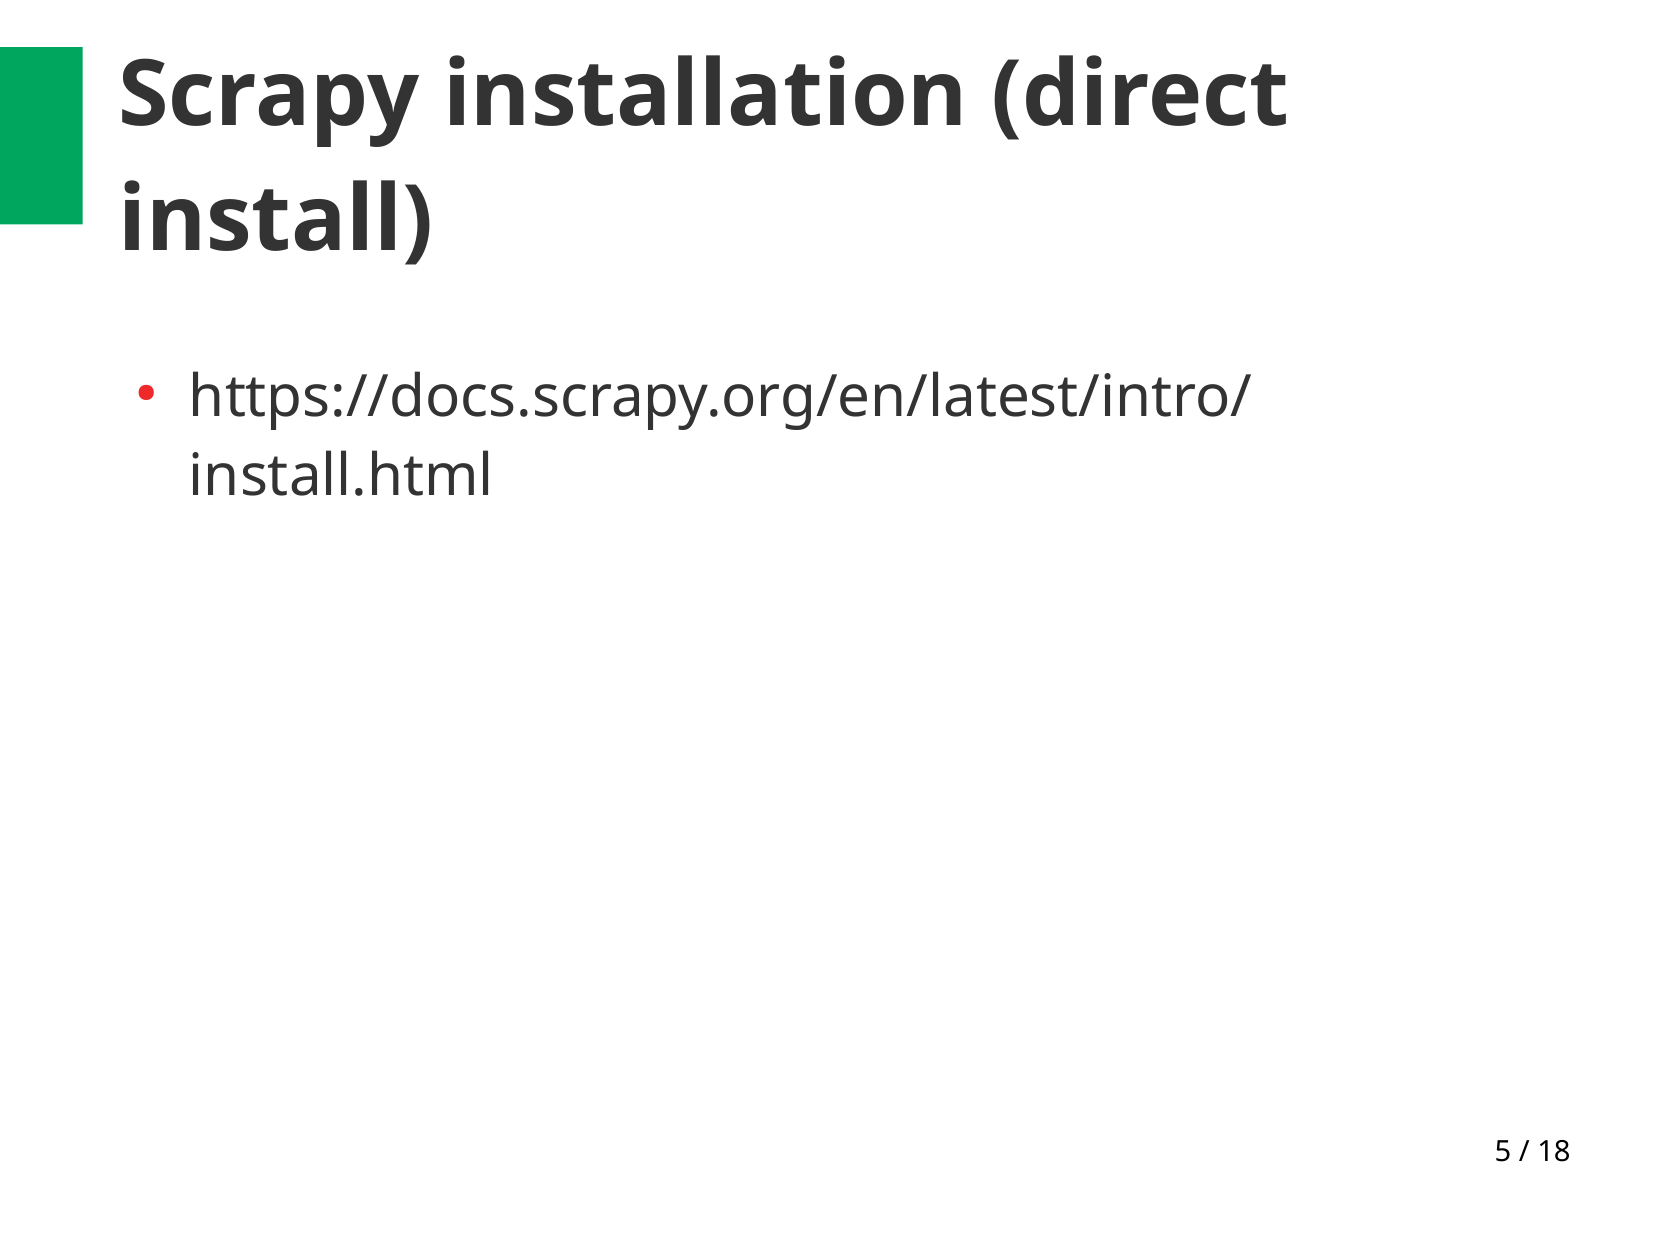

# Scrapy installation (direct install)
https://docs.scrapy.org/en/latest/intro/install.html
5